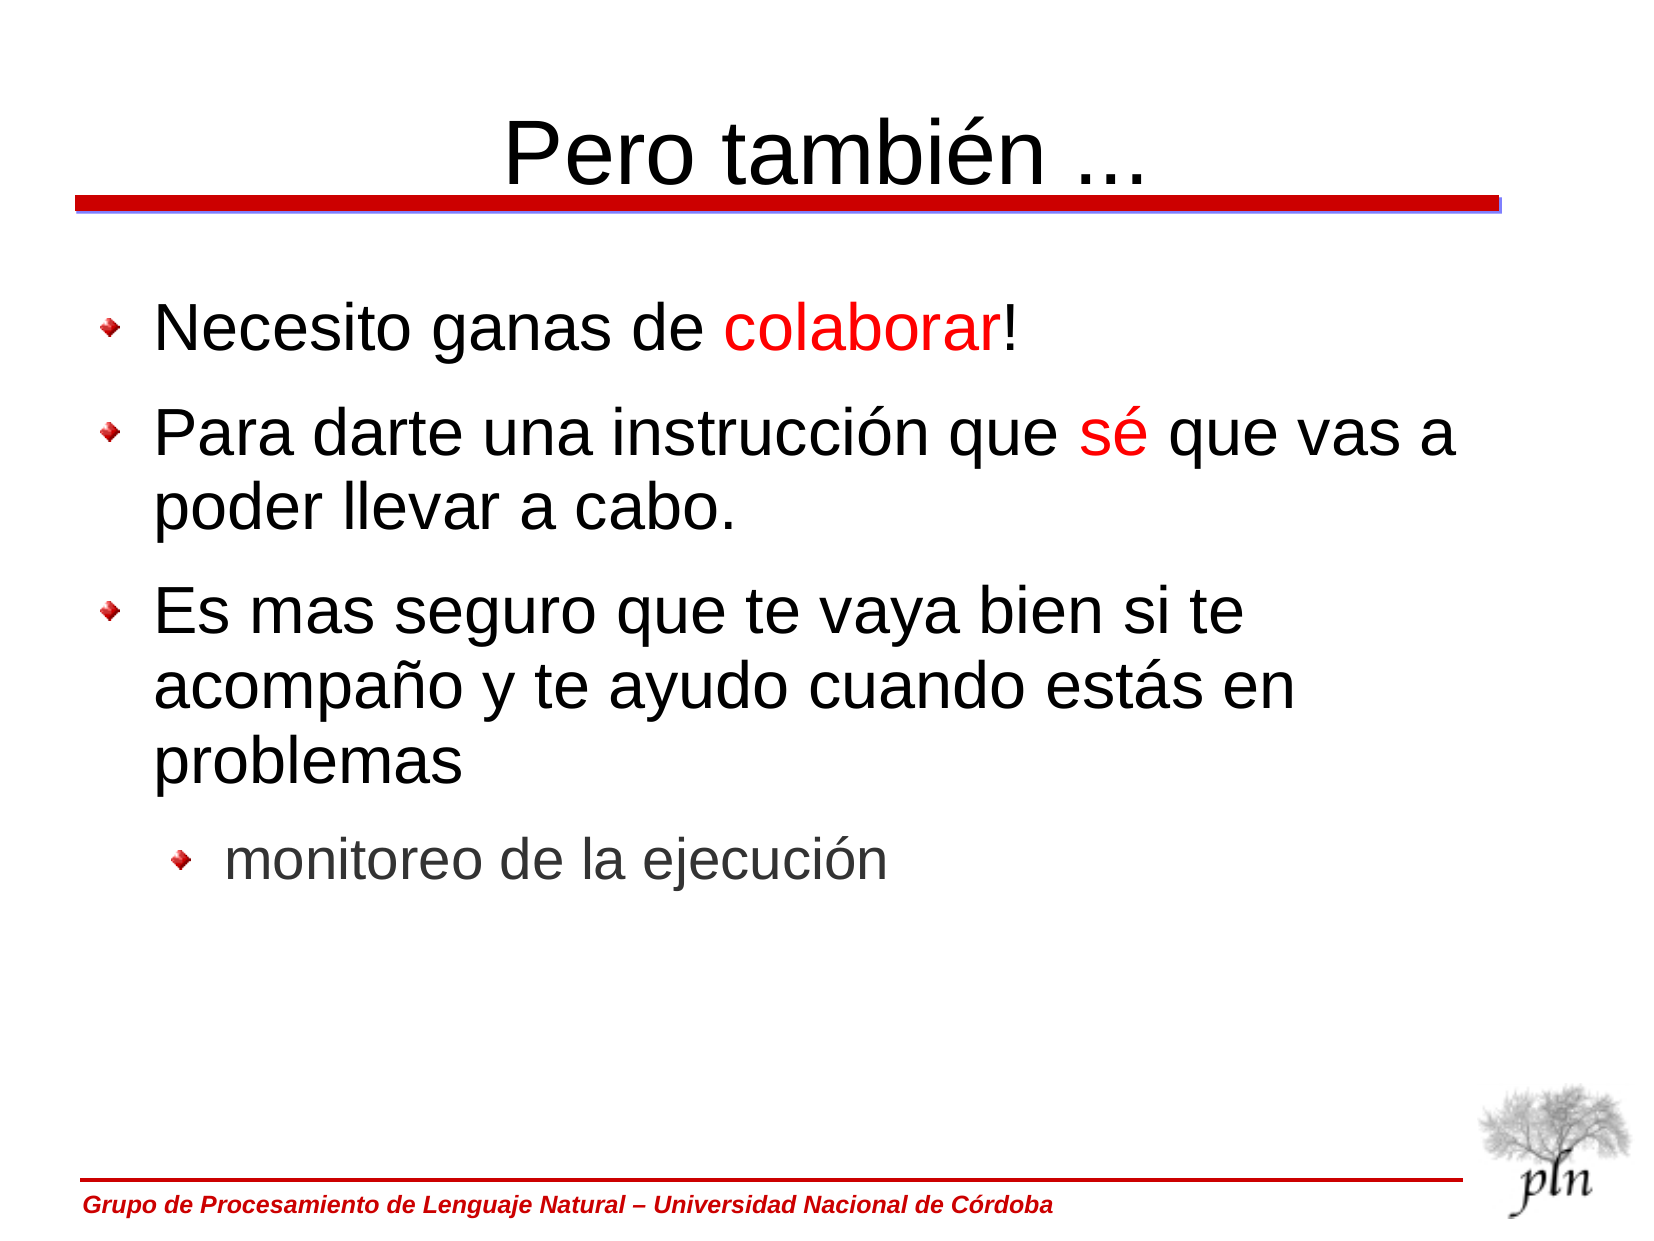

# Pero también ...
Necesito ganas de colaborar!
Para darte una instrucción que sé que vas a poder llevar a cabo.
Es mas seguro que te vaya bien si te acompaño y te ayudo cuando estás en problemas
monitoreo de la ejecución